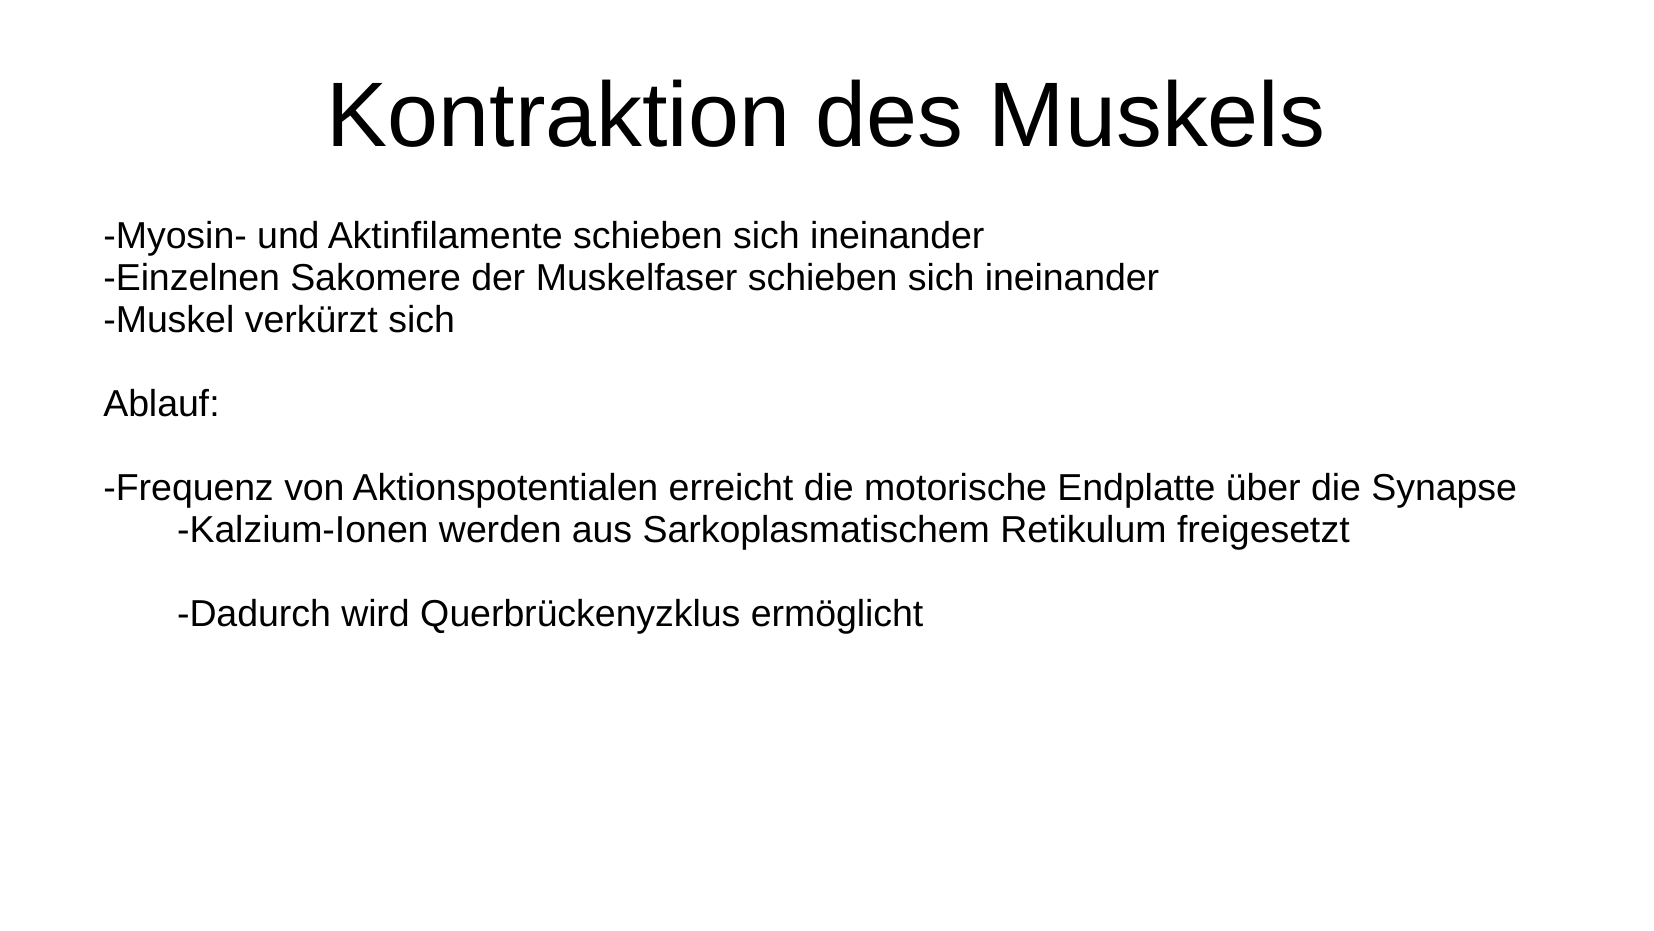

# Kontraktion des Muskels
-Myosin- und Aktinfilamente schieben sich ineinander
-Einzelnen Sakomere der Muskelfaser schieben sich ineinander
-Muskel verkürzt sich
Ablauf:
-Frequenz von Aktionspotentialen erreicht die motorische Endplatte über die Synapse
	-Kalzium-Ionen werden aus Sarkoplasmatischem Retikulum freigesetzt
	-Dadurch wird Querbrückenyzklus ermöglicht